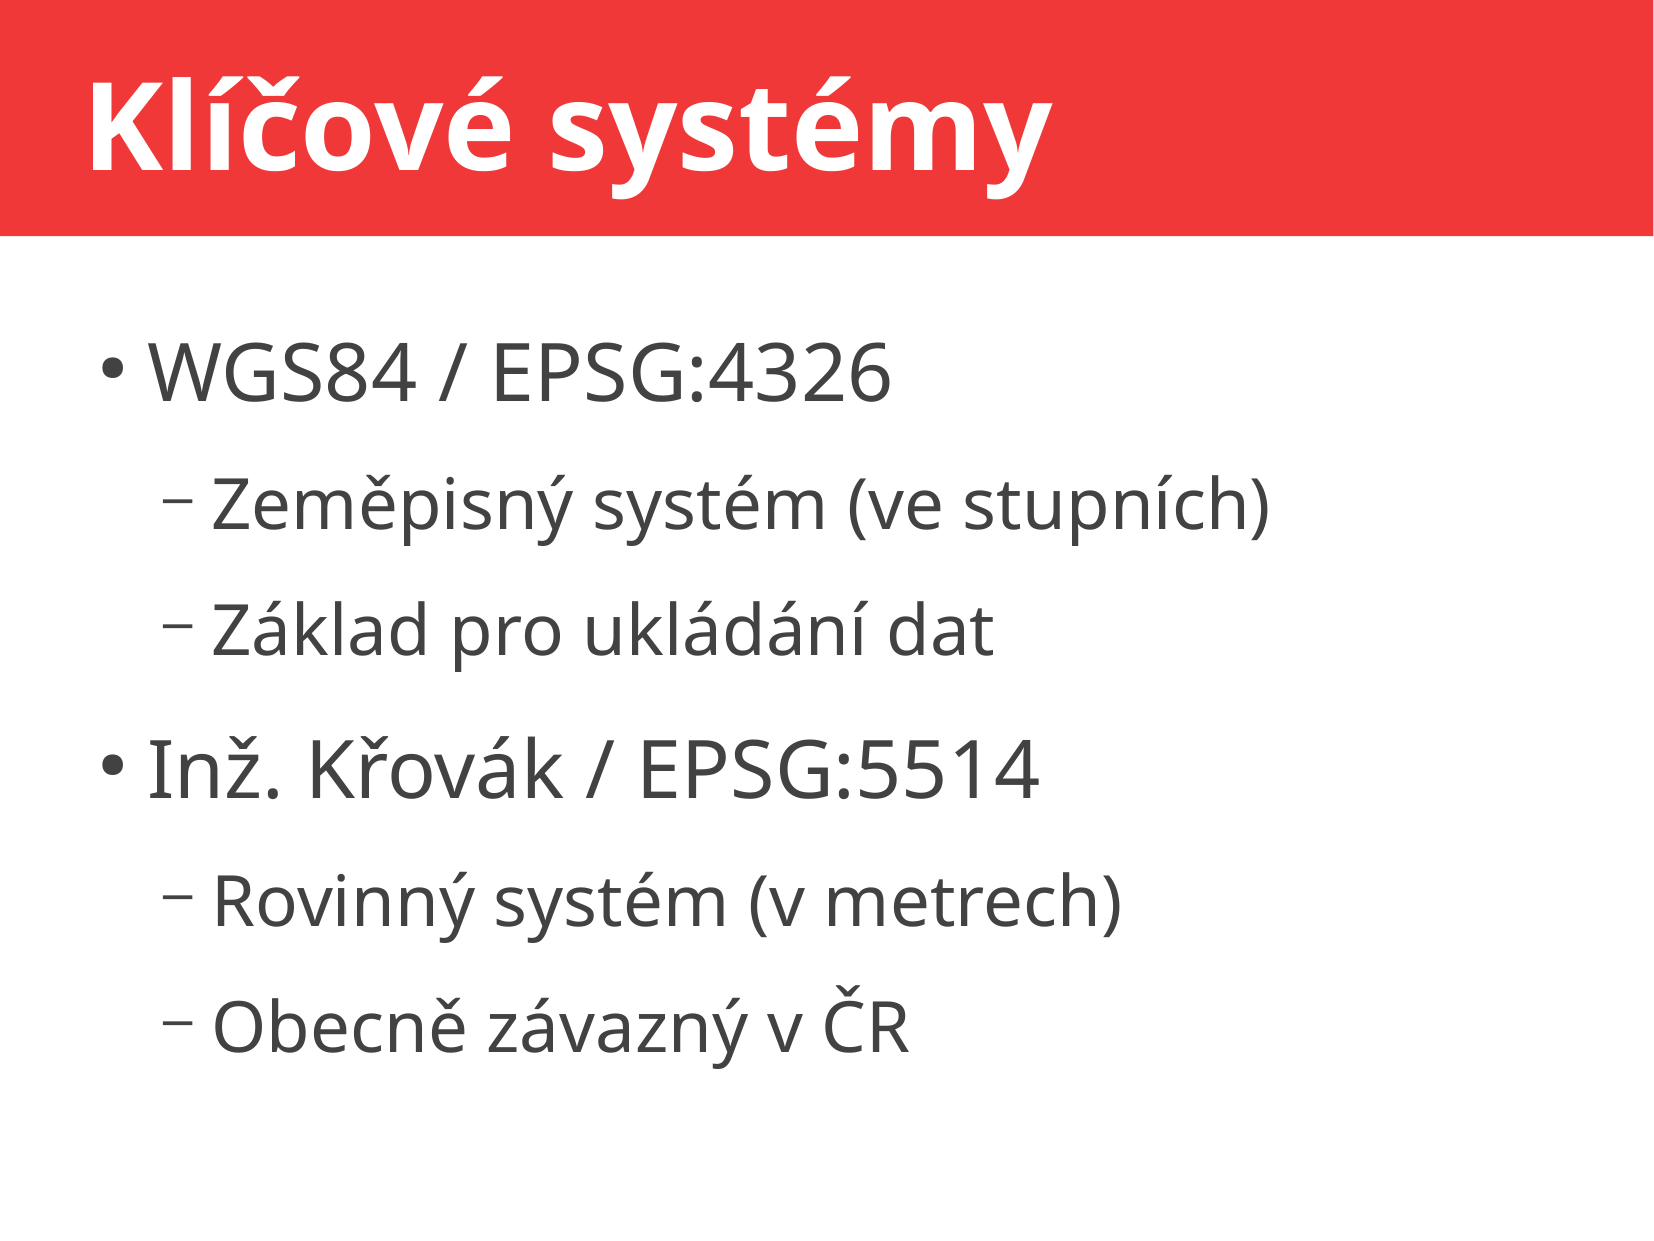

# Klíčové systémy
WGS84 / EPSG:4326
Zeměpisný systém (ve stupních)
Základ pro ukládání dat
Inž. Křovák / EPSG:5514
Rovinný systém (v metrech)
Obecně závazný v ČR